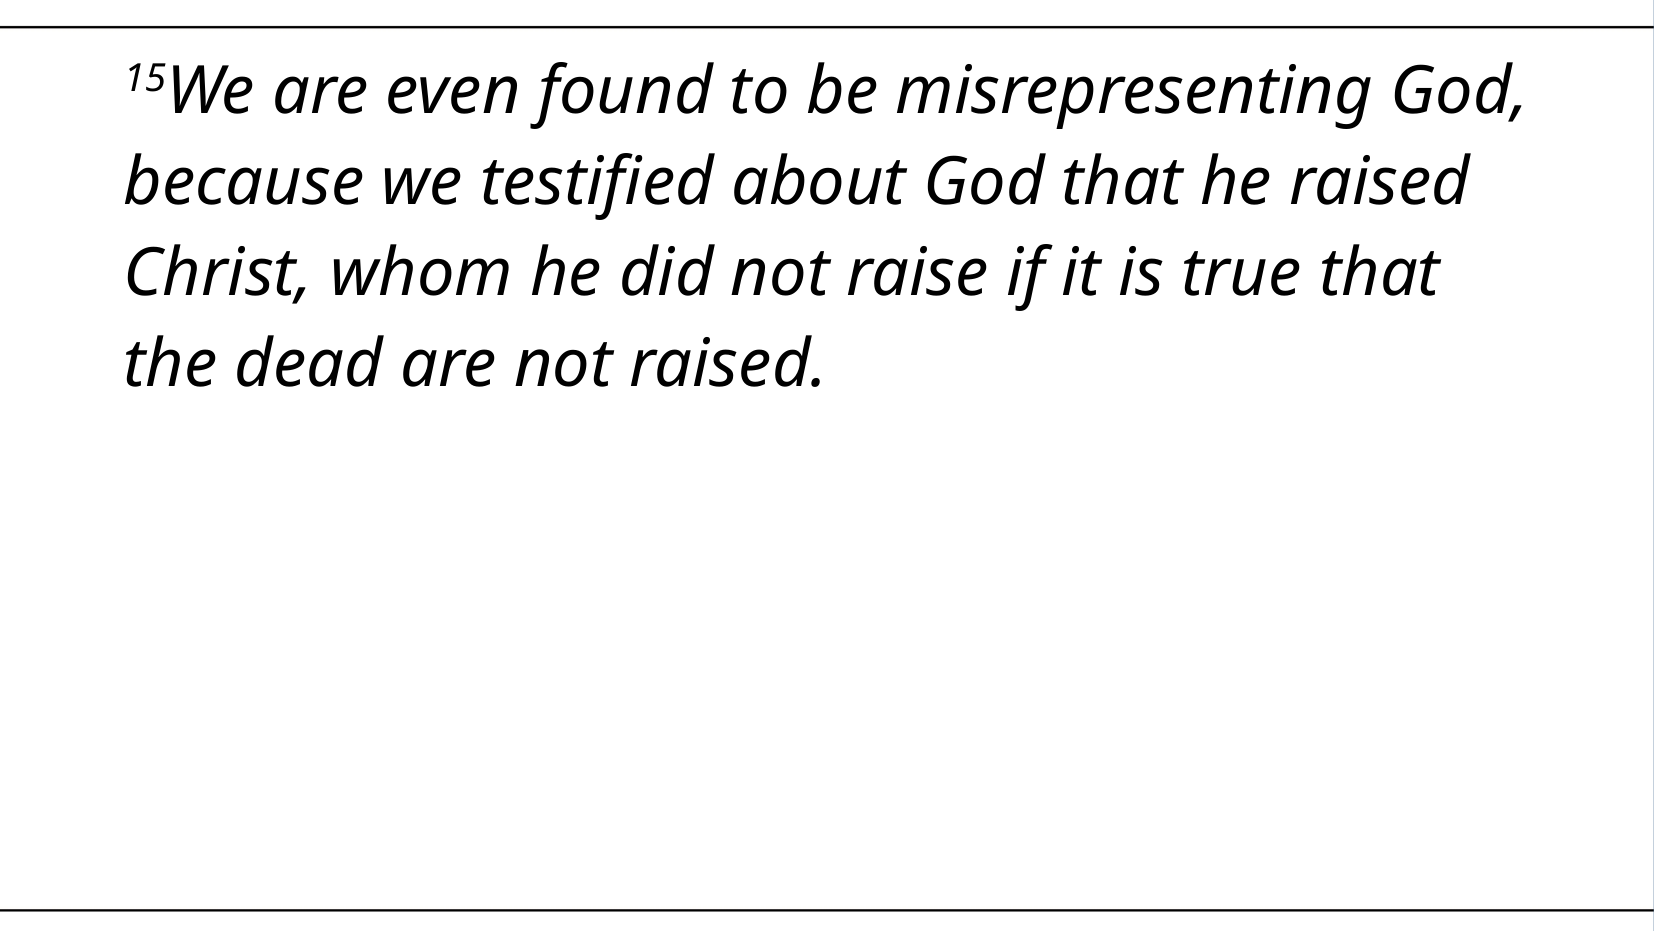

15We are even found to be misrepresenting God, because we testified about God that he raised Christ, whom he did not raise if it is true that the dead are not raised.